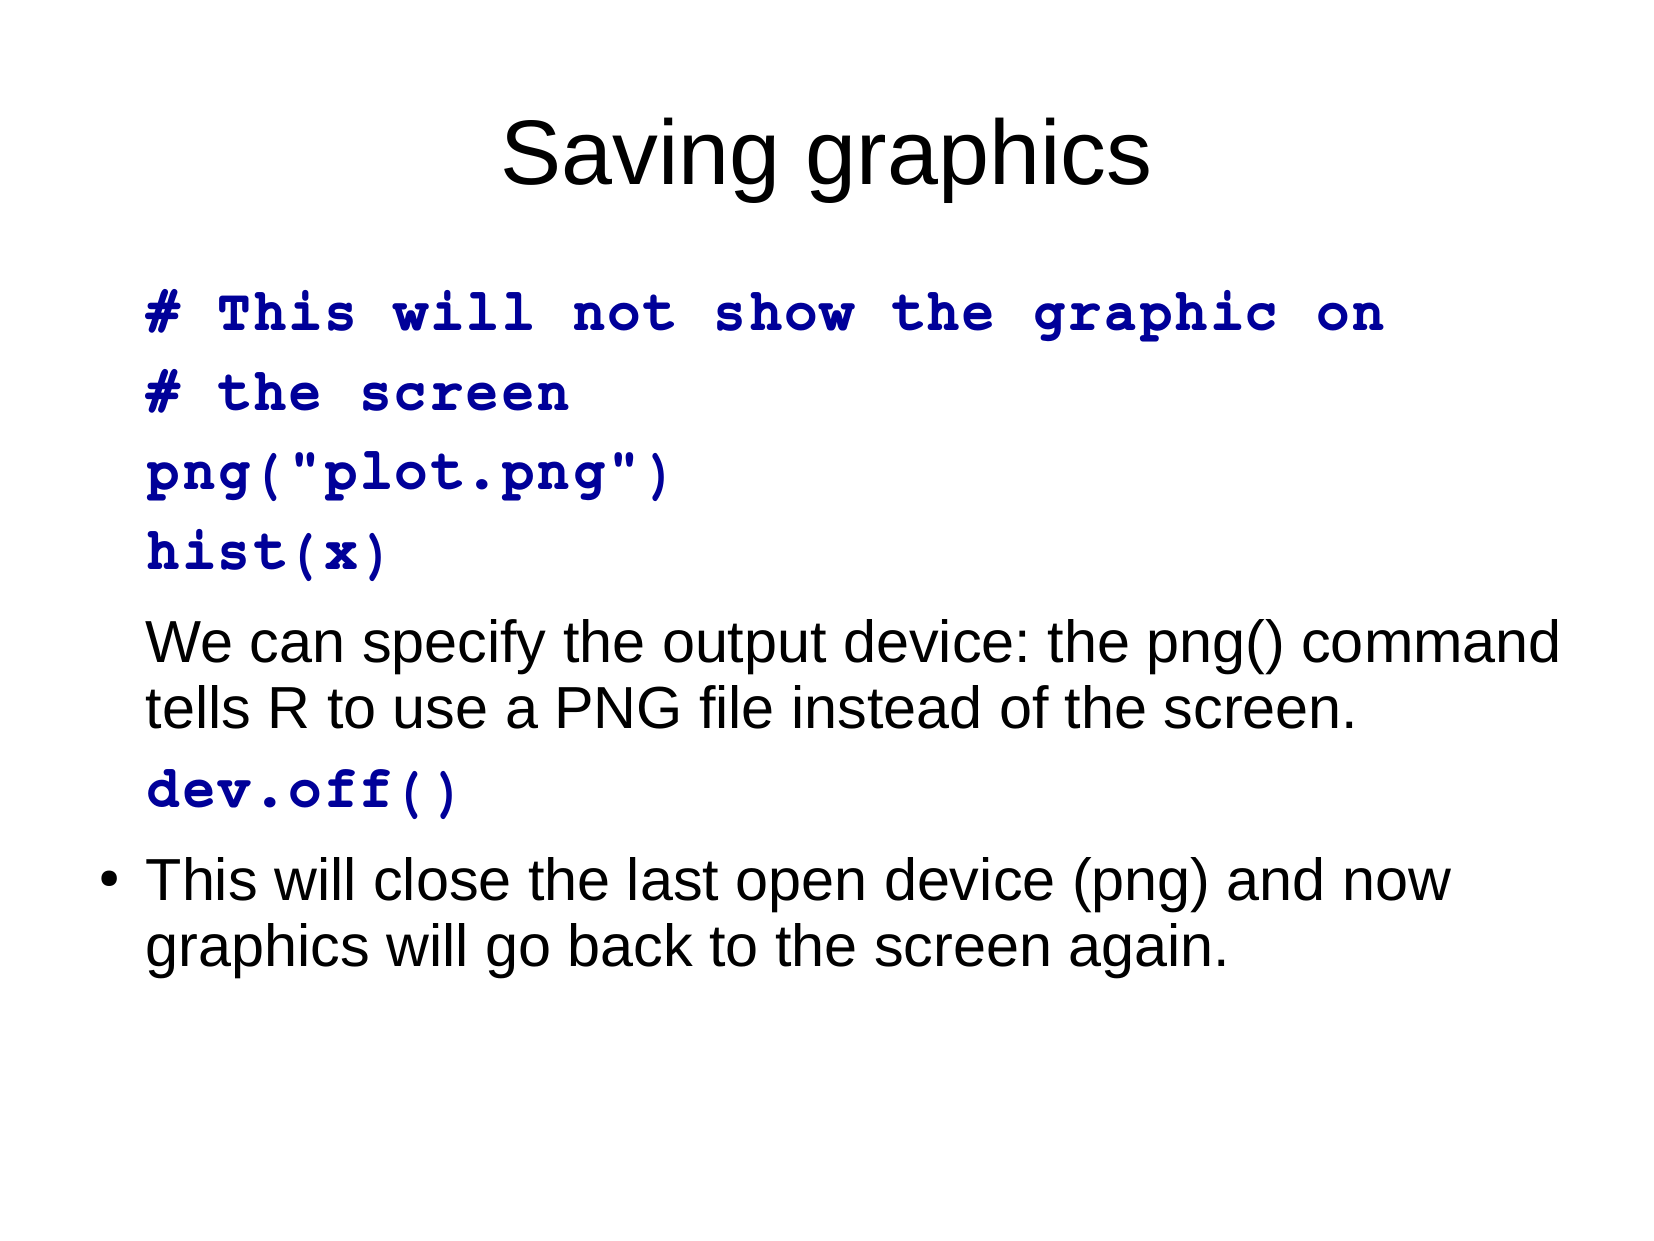

# Saving graphics
# This will not show the graphic on
# the screen
png("plot.png")
hist(x)
We can specify the output device: the png() command tells R to use a PNG file instead of the screen.
dev.off()
This will close the last open device (png) and now graphics will go back to the screen again.